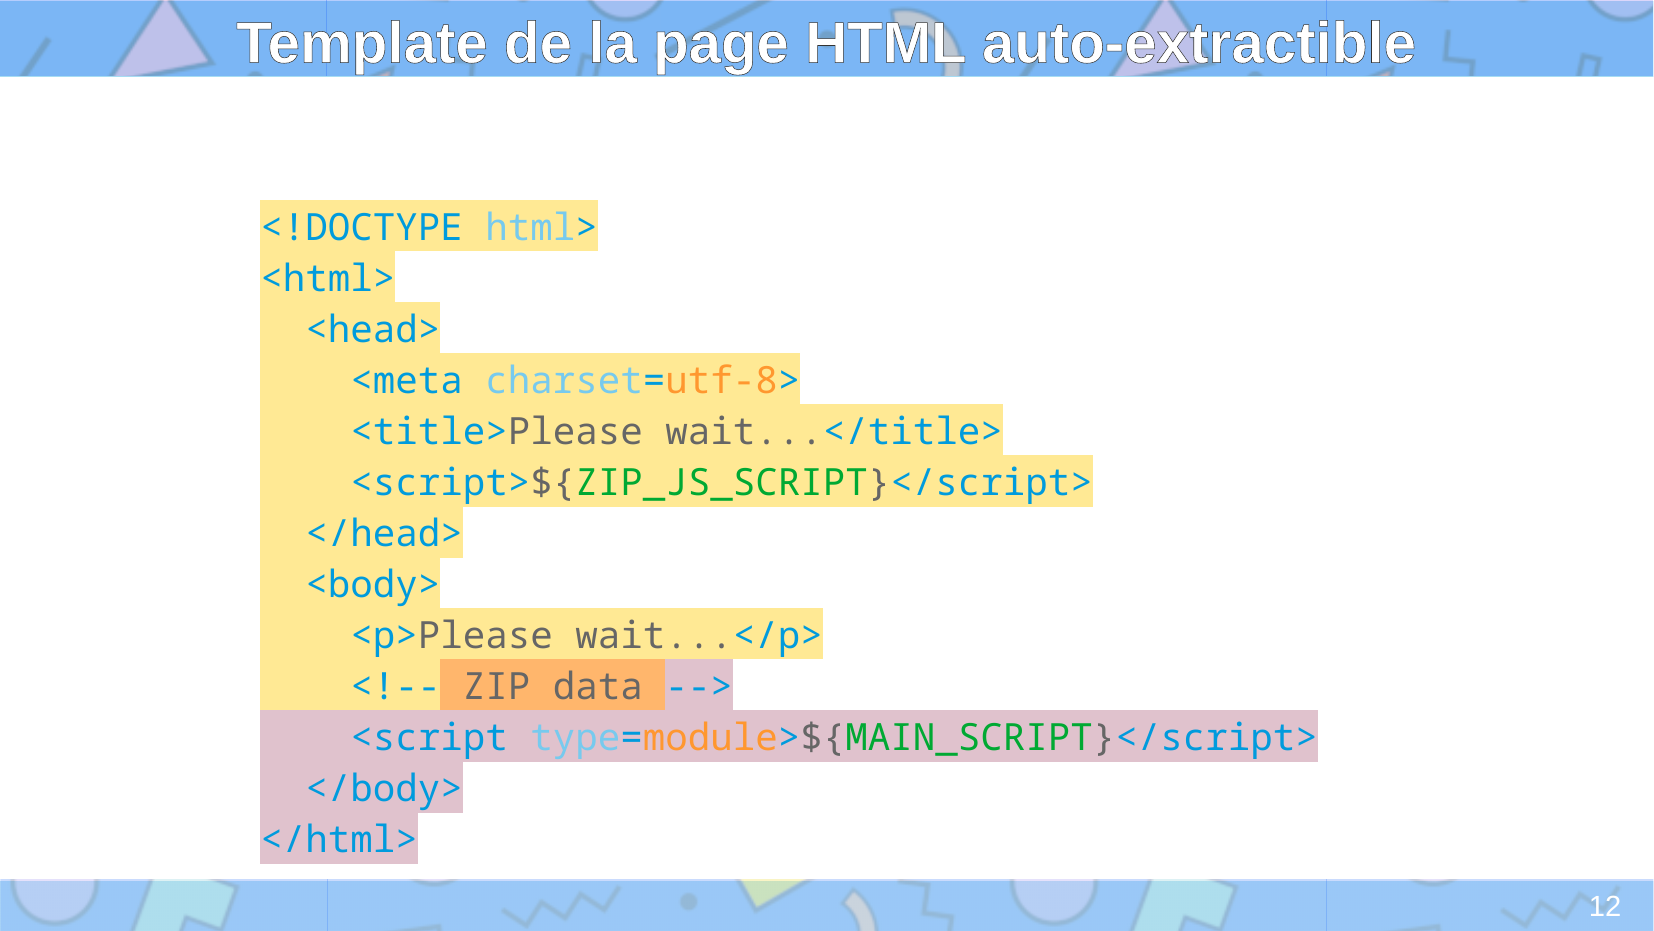

# Template de la page HTML auto-extractible
<!DOCTYPE html>
<html>
 <head>
 <meta charset=utf-8>
 <title>Please wait...</title>
 <script>${ZIP_JS_SCRIPT}</script>
 </head>
 <body>
 <p>Please wait...</p>
 <!-- ZIP data -->
 <script type=module>${MAIN_SCRIPT}</script>
 </body>
</html>
12